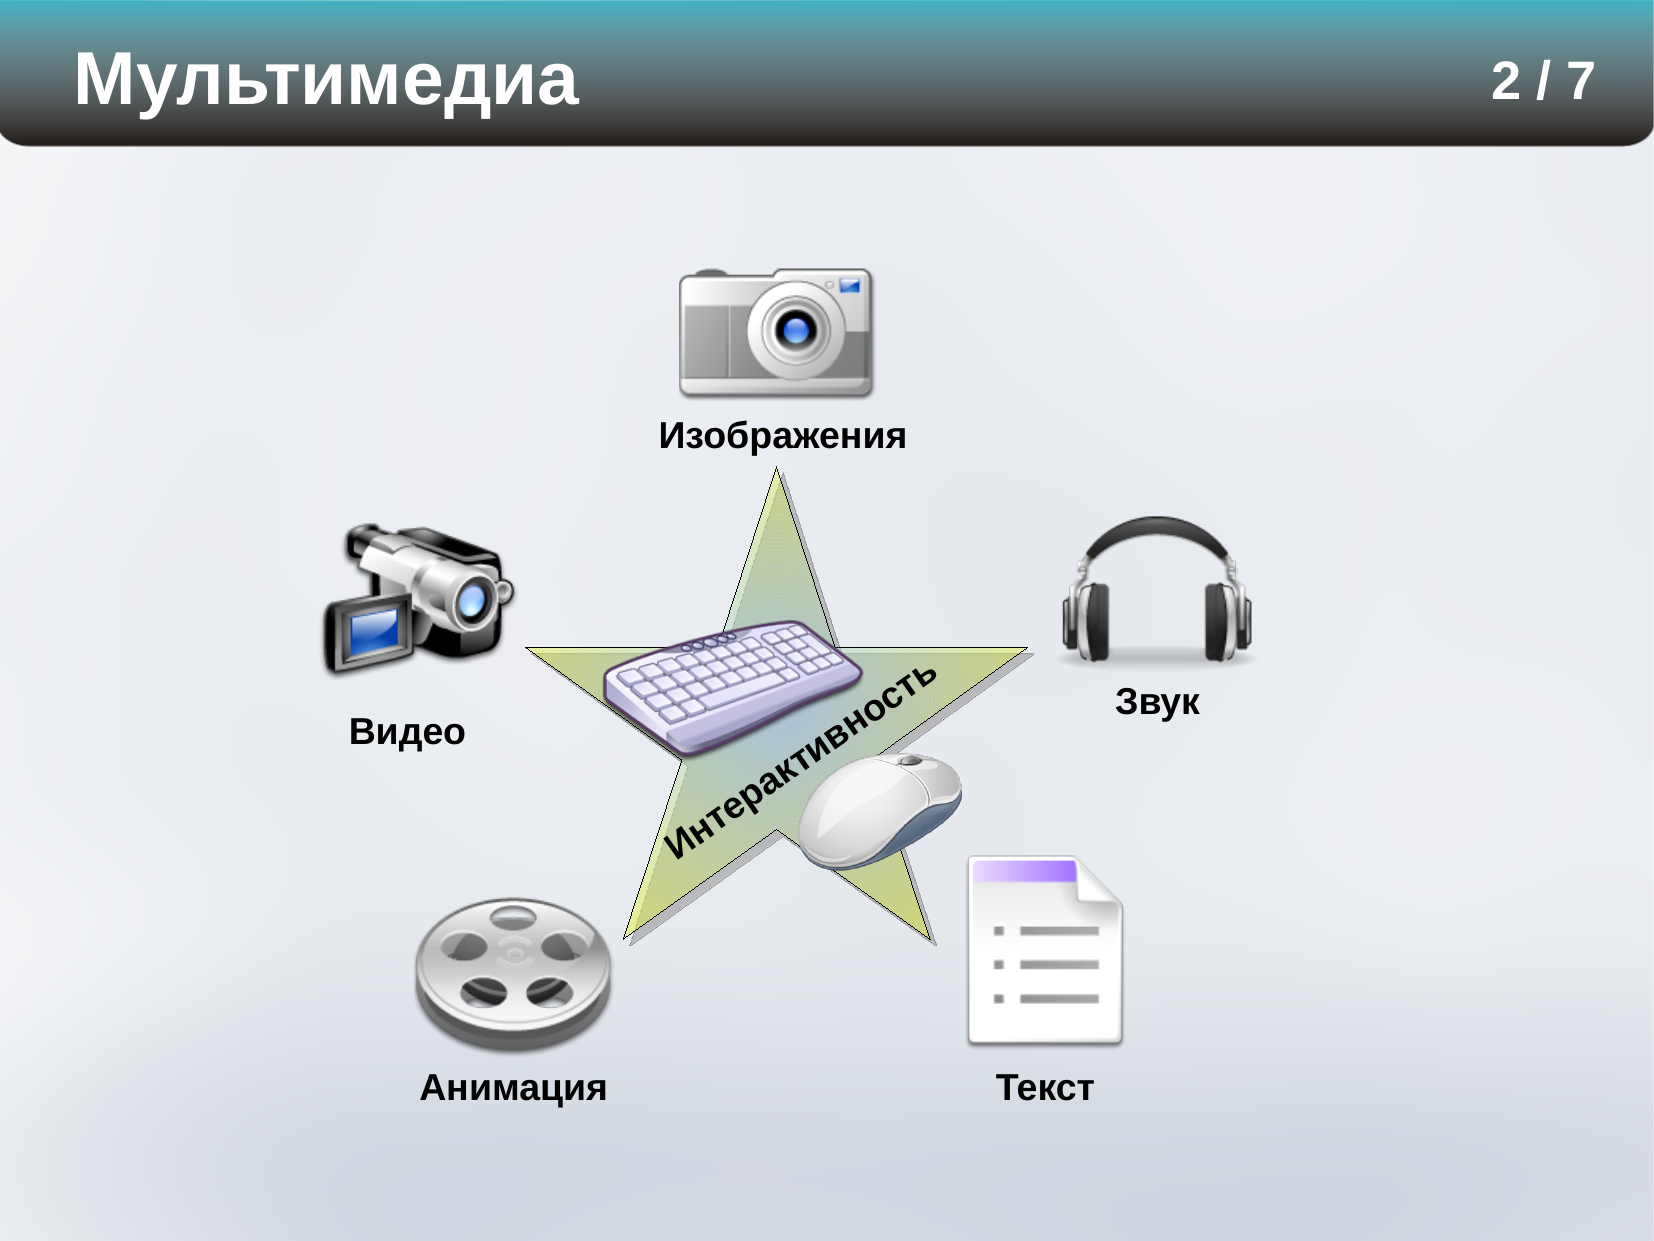

Мультимедиа
Изображения
Звук
Видео
Интерактивность
Анимация
Текст